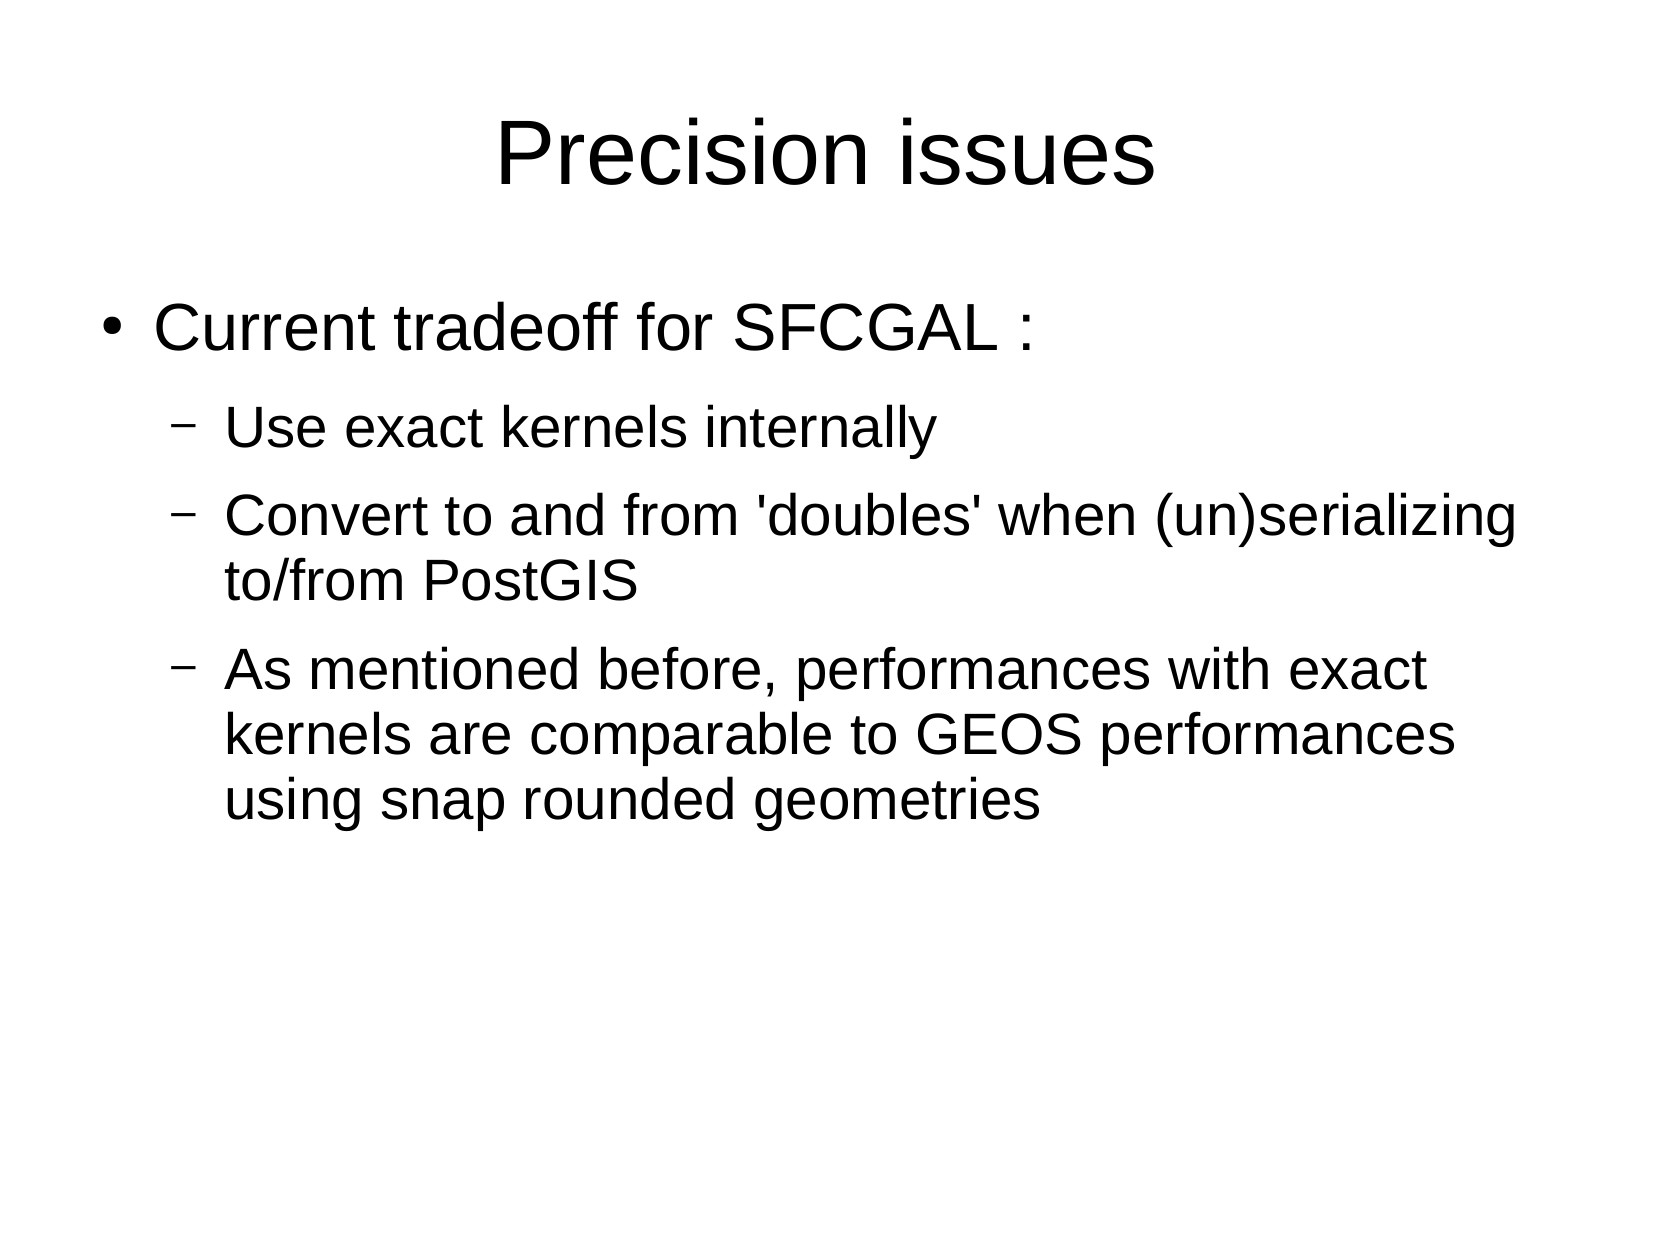

# Precision issues
Current tradeoff for SFCGAL :
Use exact kernels internally
Convert to and from 'doubles' when (un)serializing to/from PostGIS
As mentioned before, performances with exact kernels are comparable to GEOS performances using snap rounded geometries